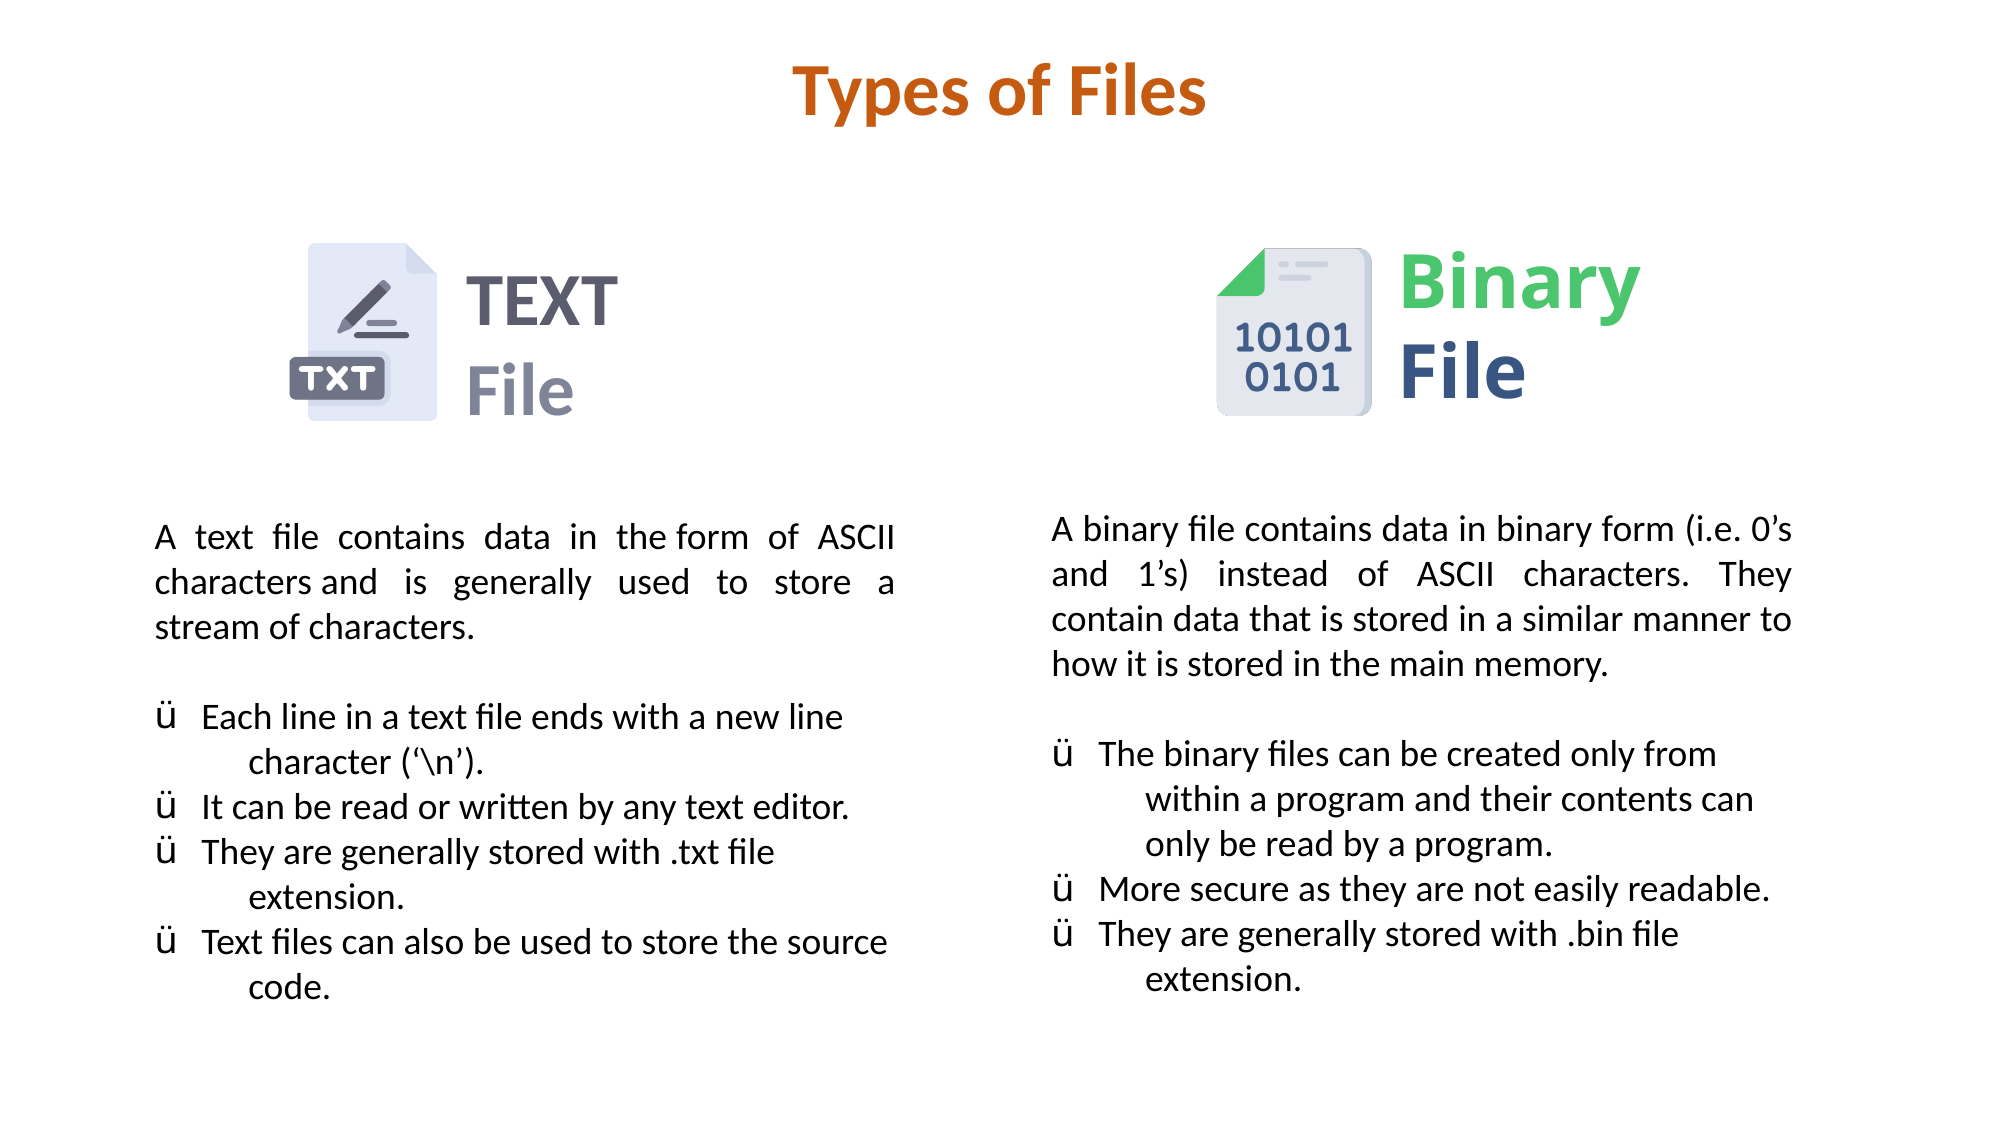

Types of Files
Binary
File
TEXT File
A binary file contains data in binary form (i.e. 0’s and 1’s) instead of ASCII characters. They contain data that is stored in a similar manner to how it is stored in the main memory.
The binary files can be created only from within a program and their contents can only be read by a program.
More secure as they are not easily readable.
They are generally stored with .bin file extension.
A text file contains data in the form of ASCII characters and is generally used to store a stream of characters.
Each line in a text file ends with a new line character (‘\n’).
It can be read or written by any text editor.
They are generally stored with .txt file extension.
Text files can also be used to store the source code.